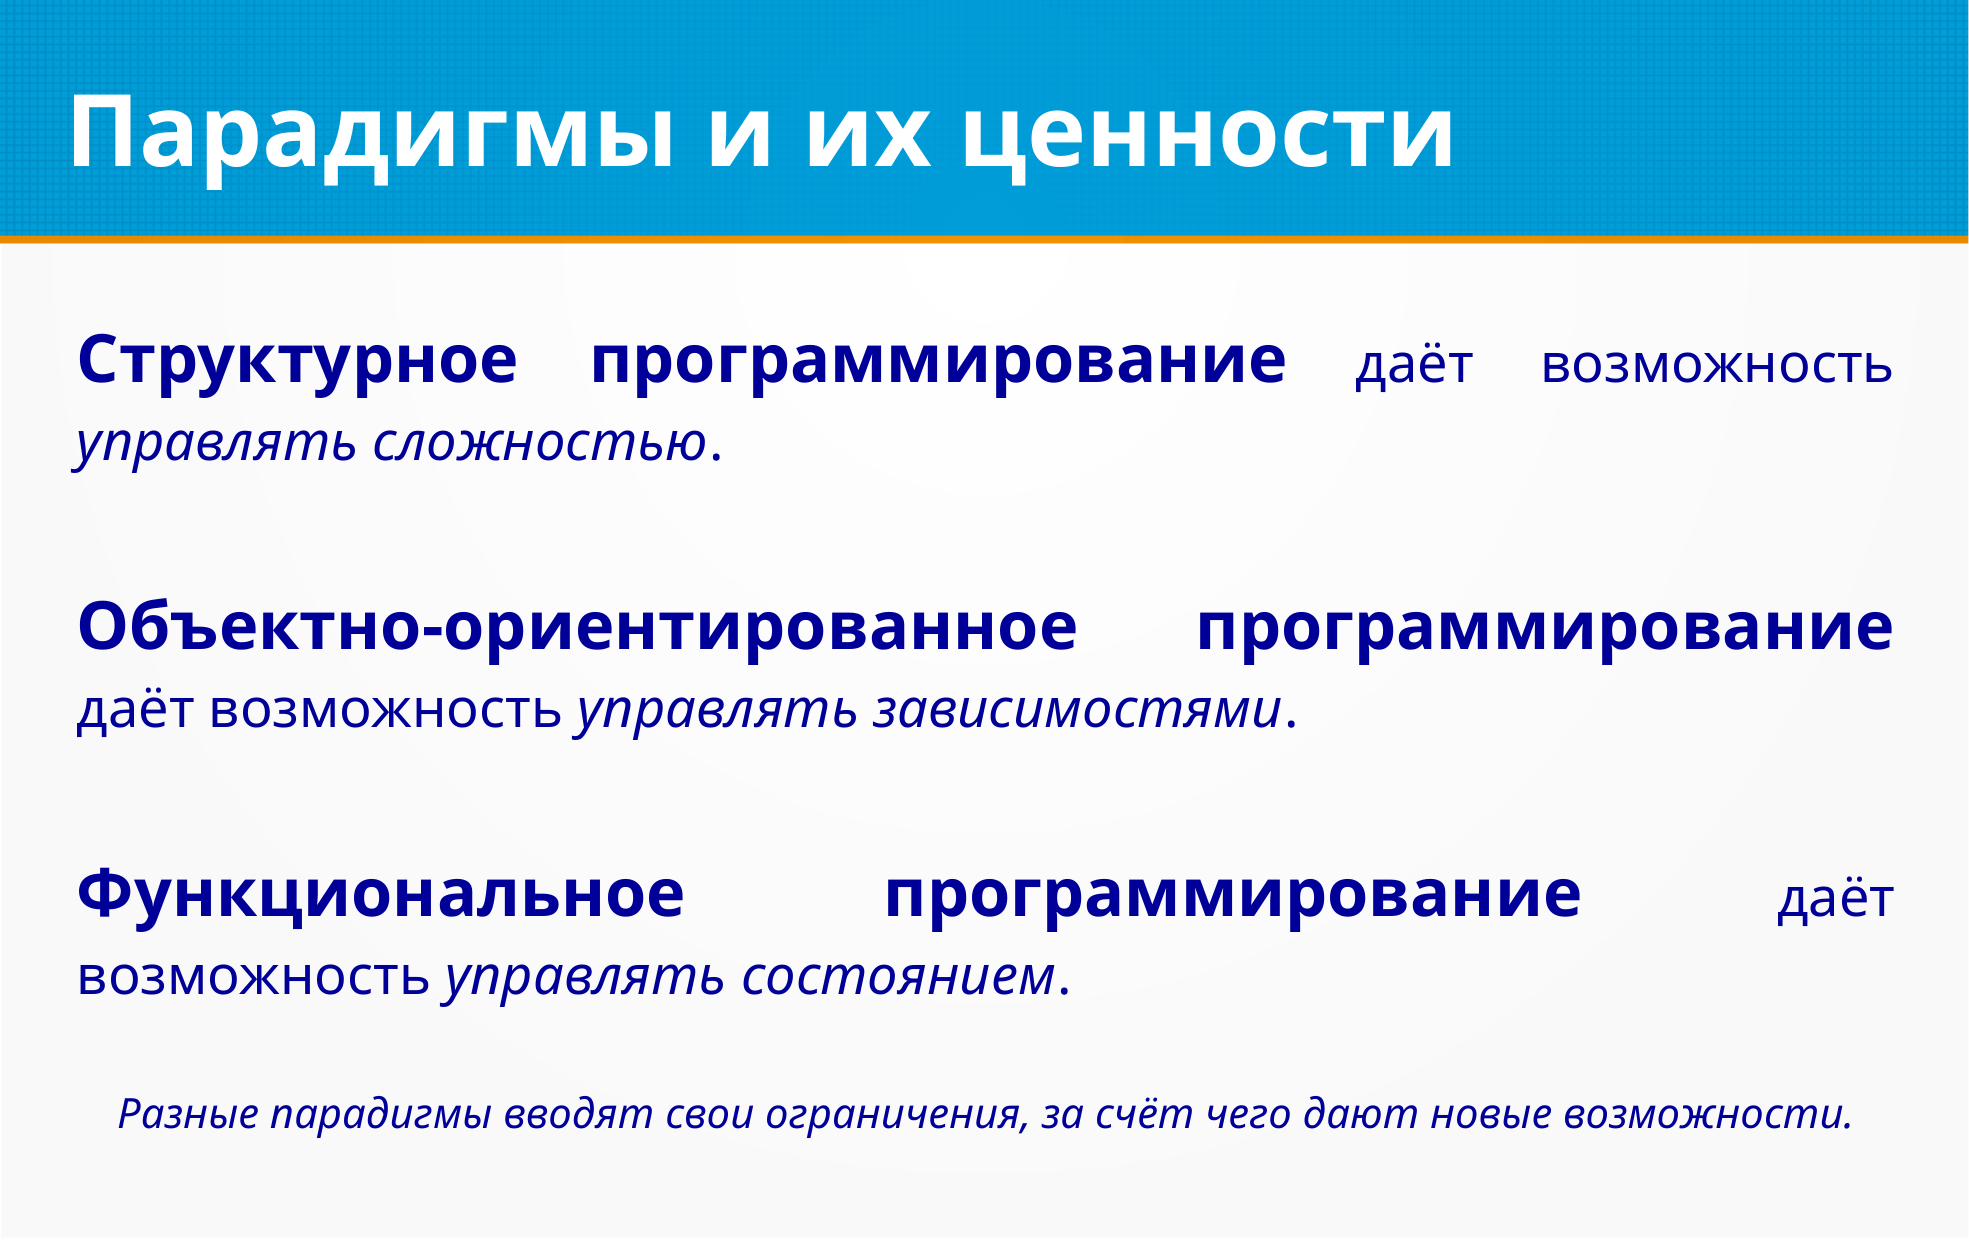

Парадигмы и их ценности
Структурное программирование даёт возможность управлять сложностью.
Объектно-ориентированное программирование даёт возможность управлять зависимостями.
Функциональное программирование даёт возможность управлять состоянием.
Разные парадигмы вводят свои ограничения, за счёт чего дают новые возможности.